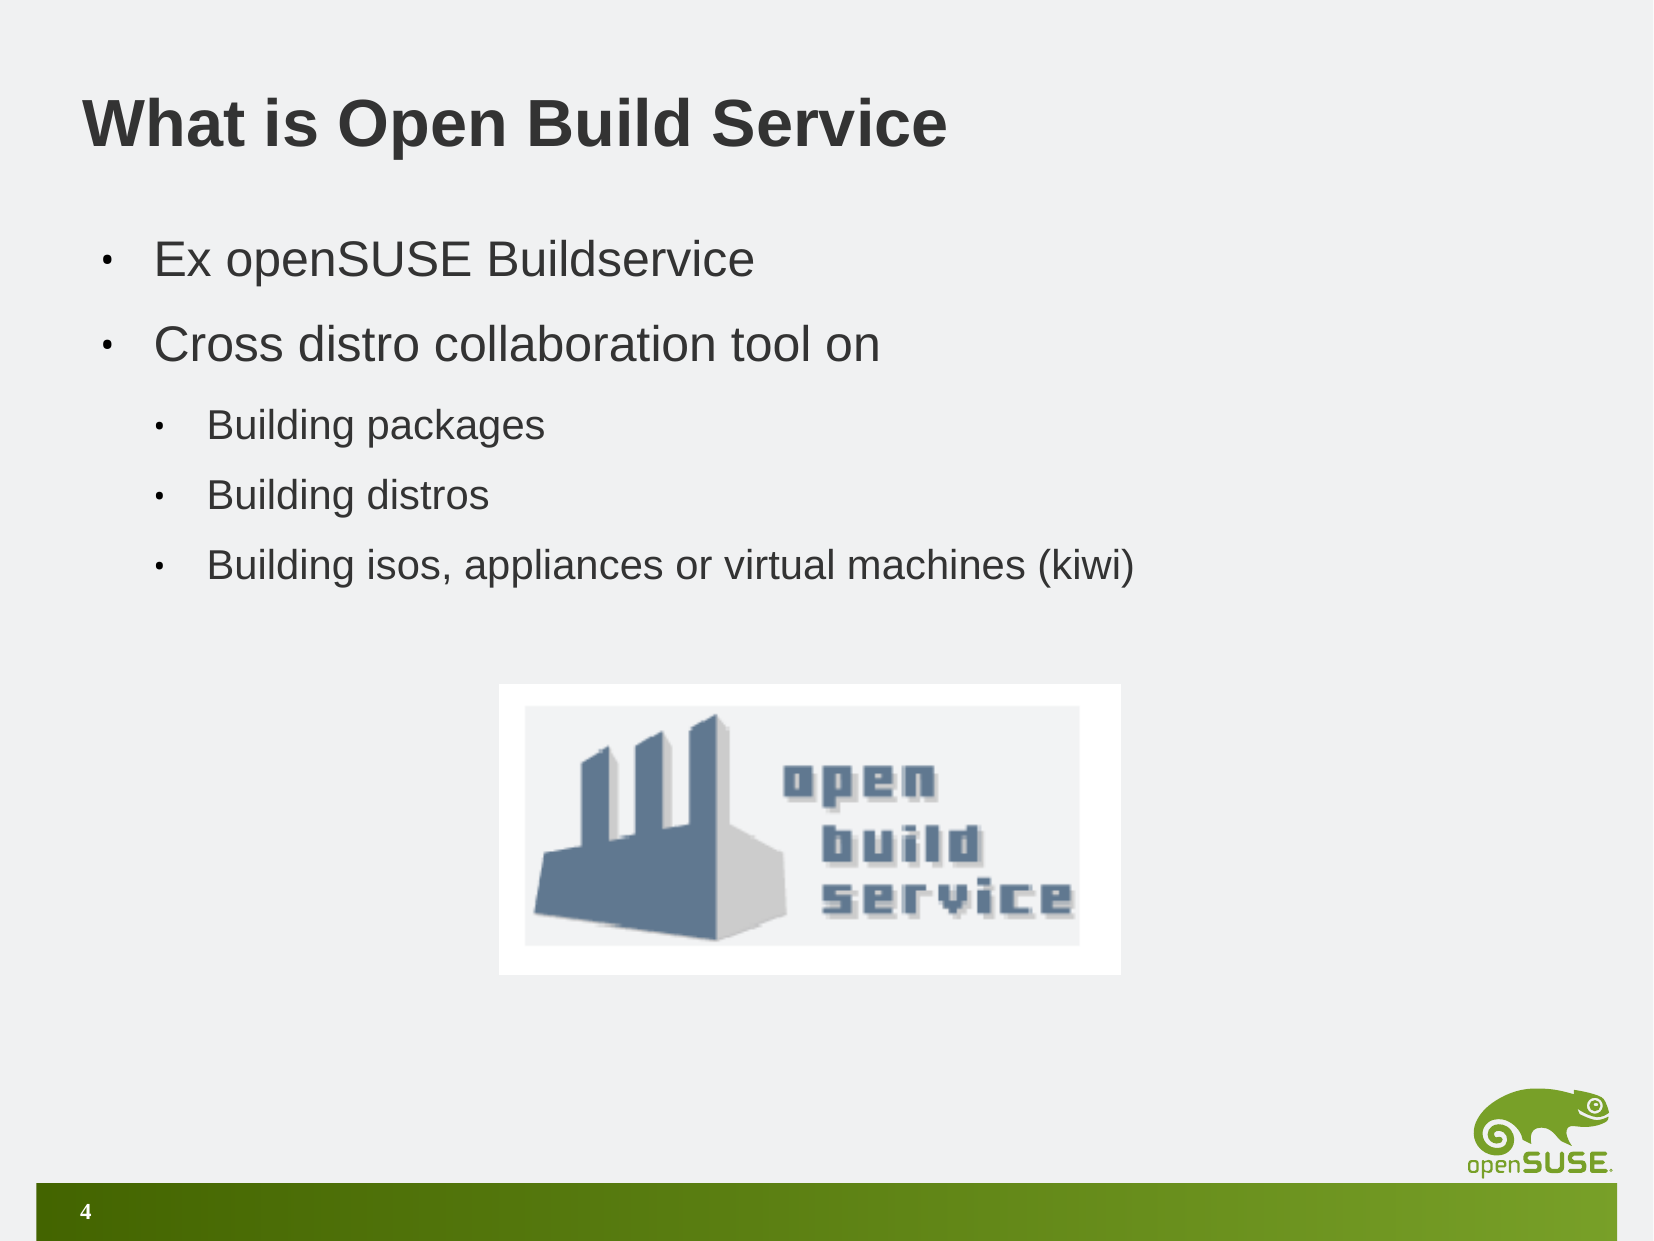

# What is Open Build Service
Ex openSUSE Buildservice
Cross distro collaboration tool on
Building packages
Building distros
Building isos, appliances or virtual machines (kiwi)
4